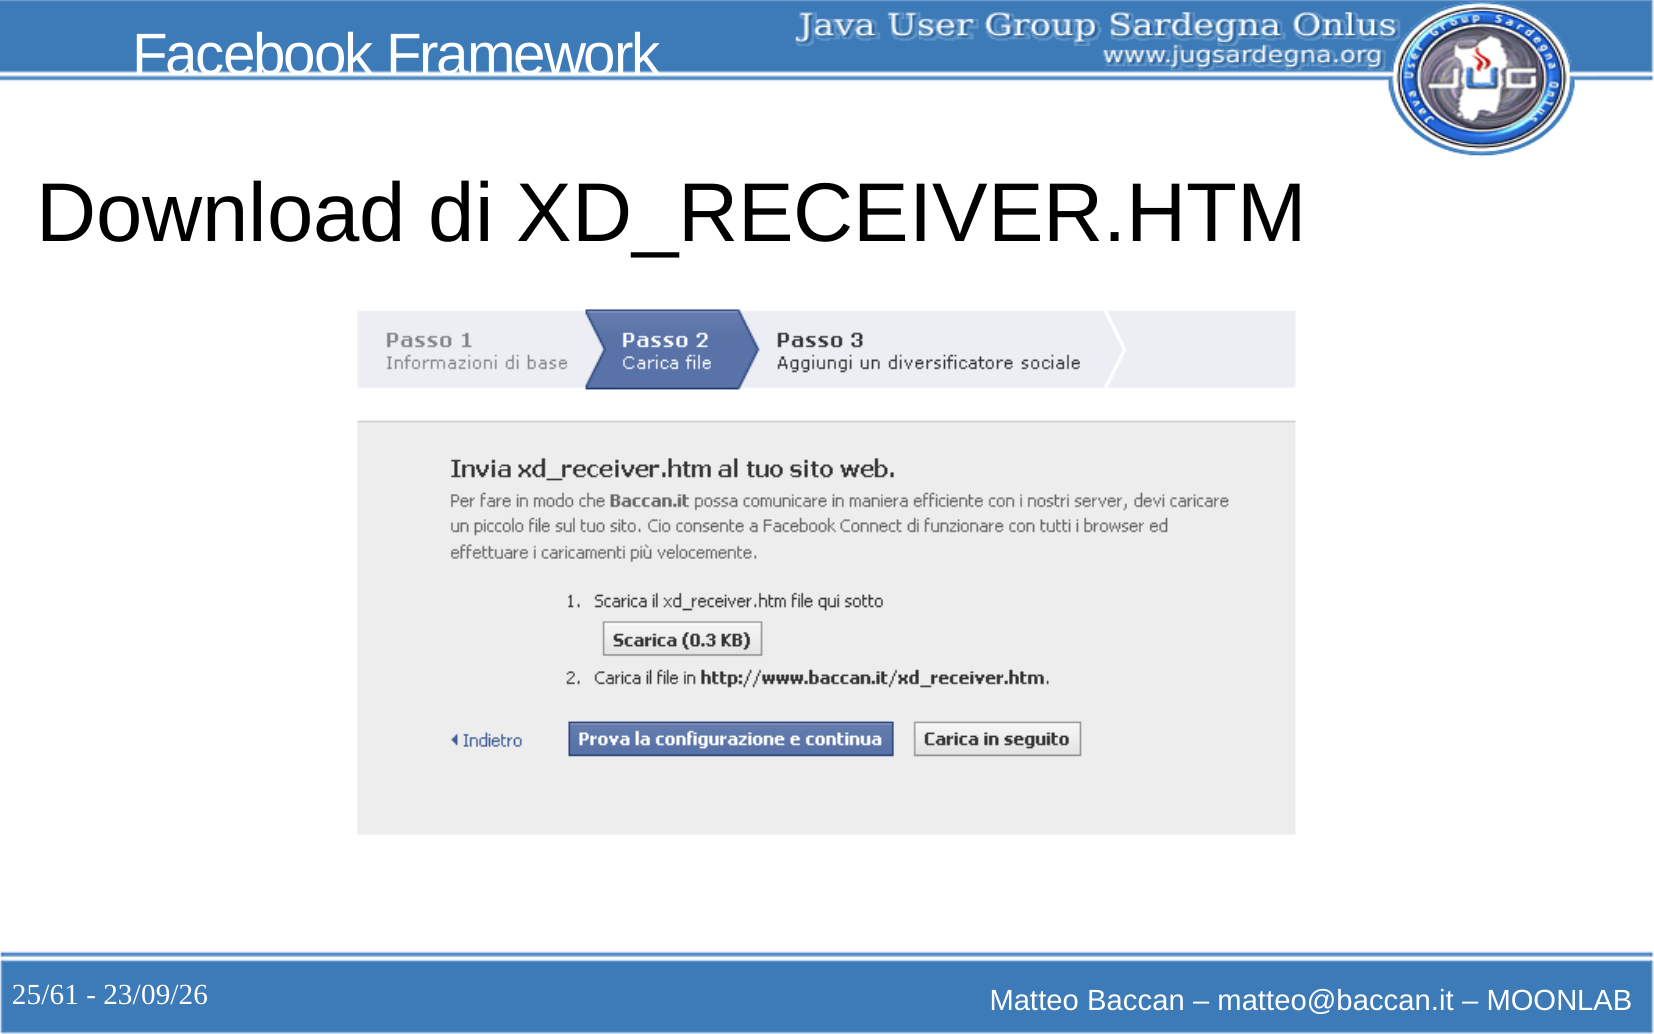

# Facebook Framework
Download di XD_RECEIVER.HTM
25